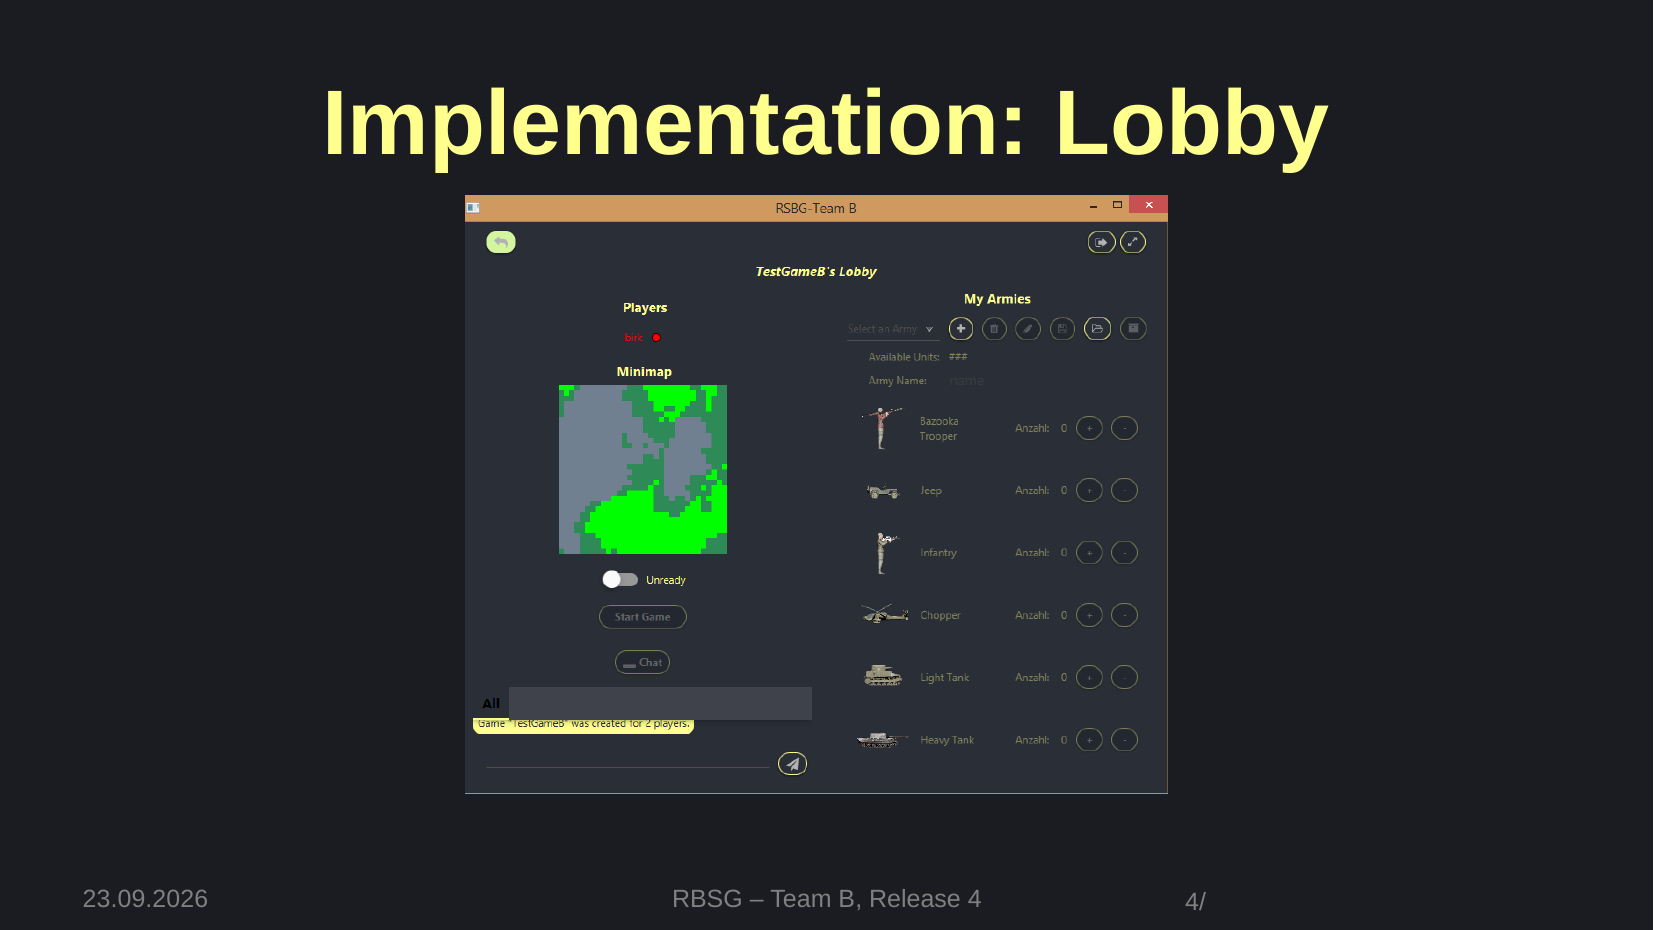

# Implementation: Lobby
RBSG – Team B, Release 4
1/